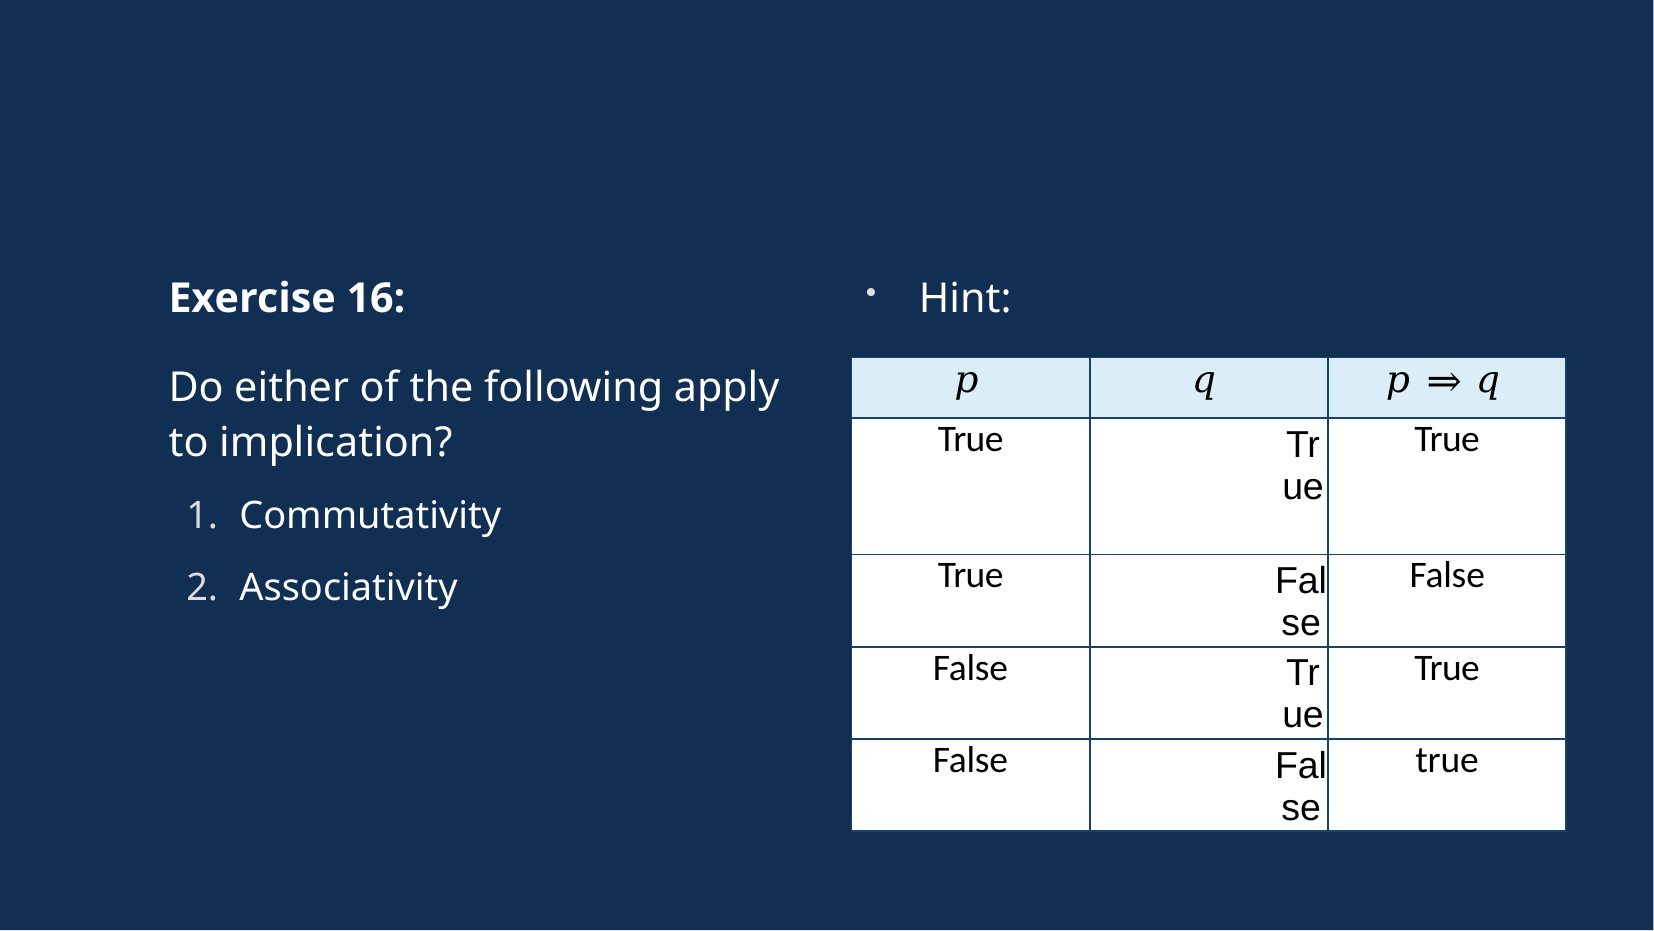

# Exercise 16:
Do either of the following apply to implication?
Commutativity
Associativity
Hint:
| 𝑝 | 𝑞 | 𝑝 ⇒ 𝑞 |
| --- | --- | --- |
| True | True | True |
| True | False | False |
| False | True | True |
| False | False | true |